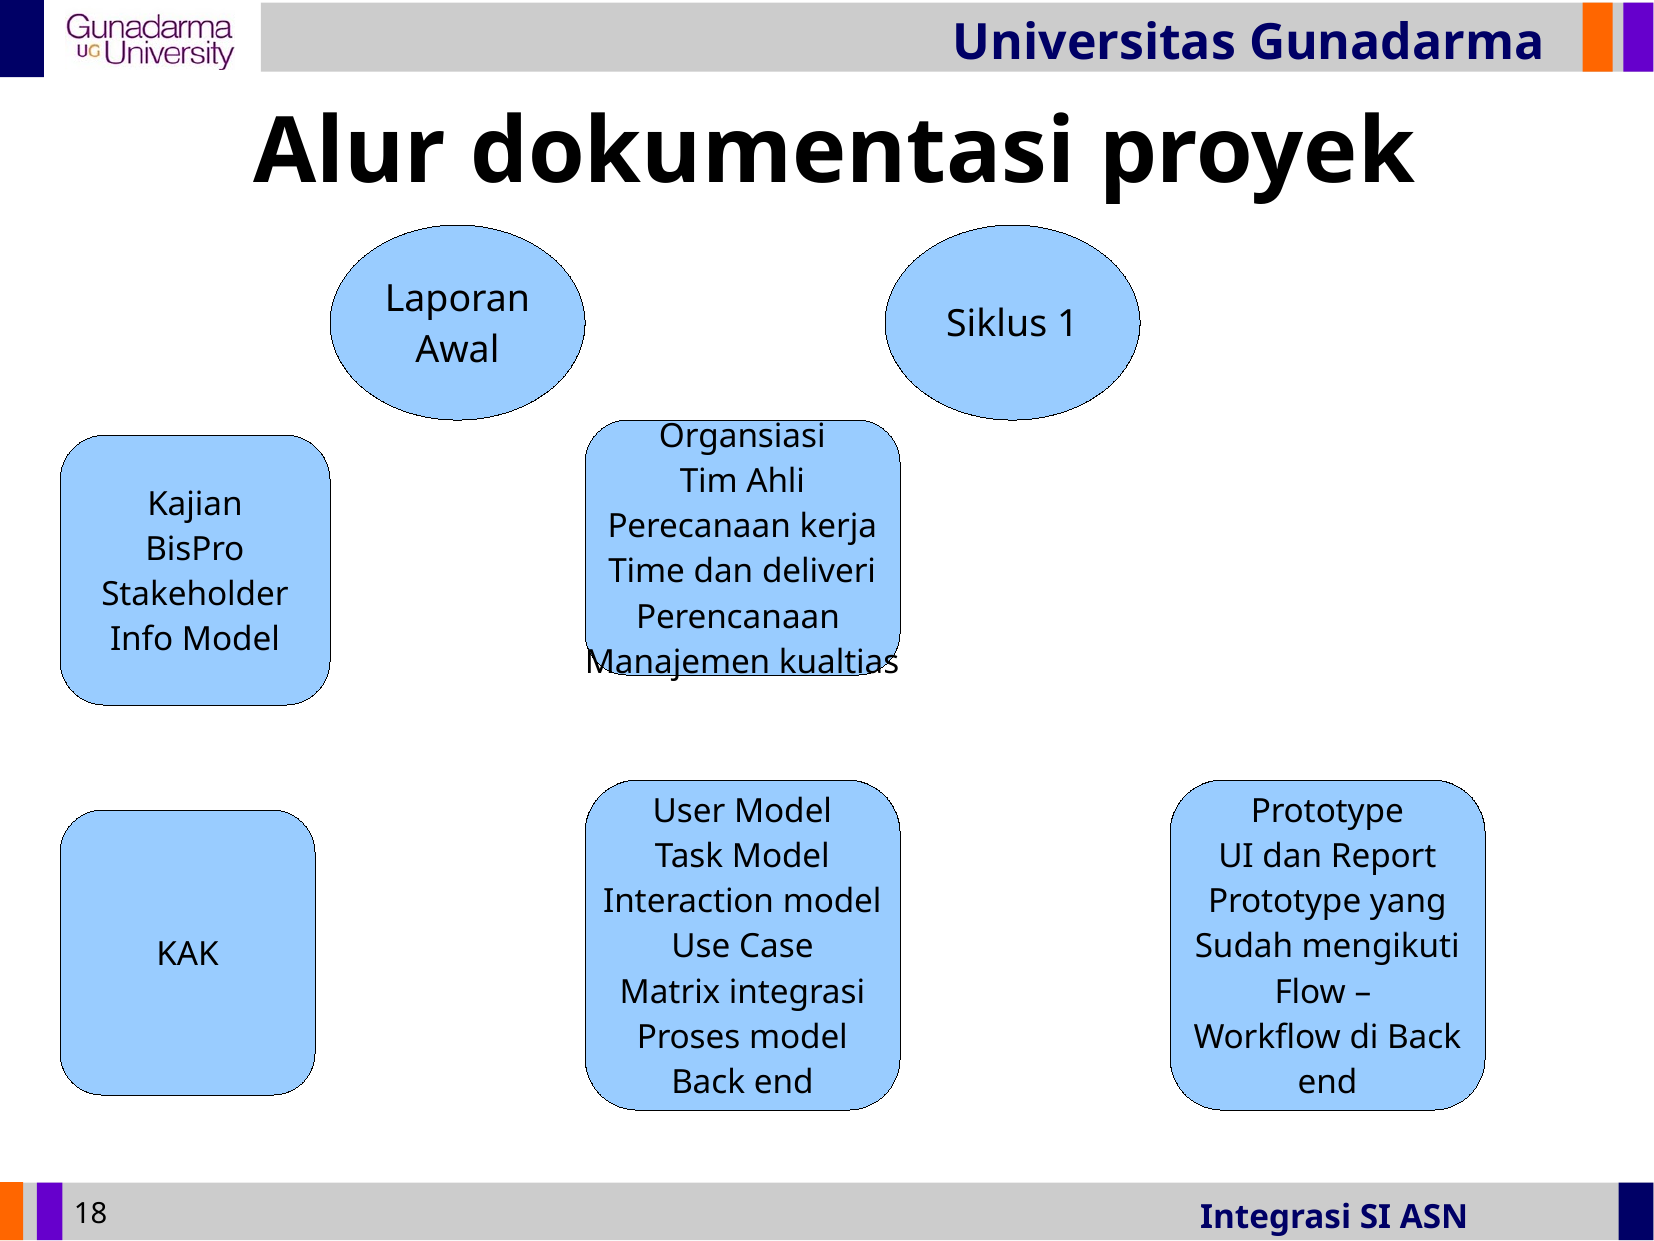

# Alur dokumentasi proyek
Laporan
Awal
Siklus 1
Organsiasi
Tim Ahli
Perecanaan kerja
Time dan deliveri
Perencanaan
Manajemen kualtias
Kajian
BisPro
Stakeholder
Info Model
User Model
Task Model
Interaction model
Use Case
Matrix integrasi
Proses model
Back end
Prototype
UI dan Report
Prototype yang
Sudah mengikuti
Flow –
Workflow di Back
end
KAK